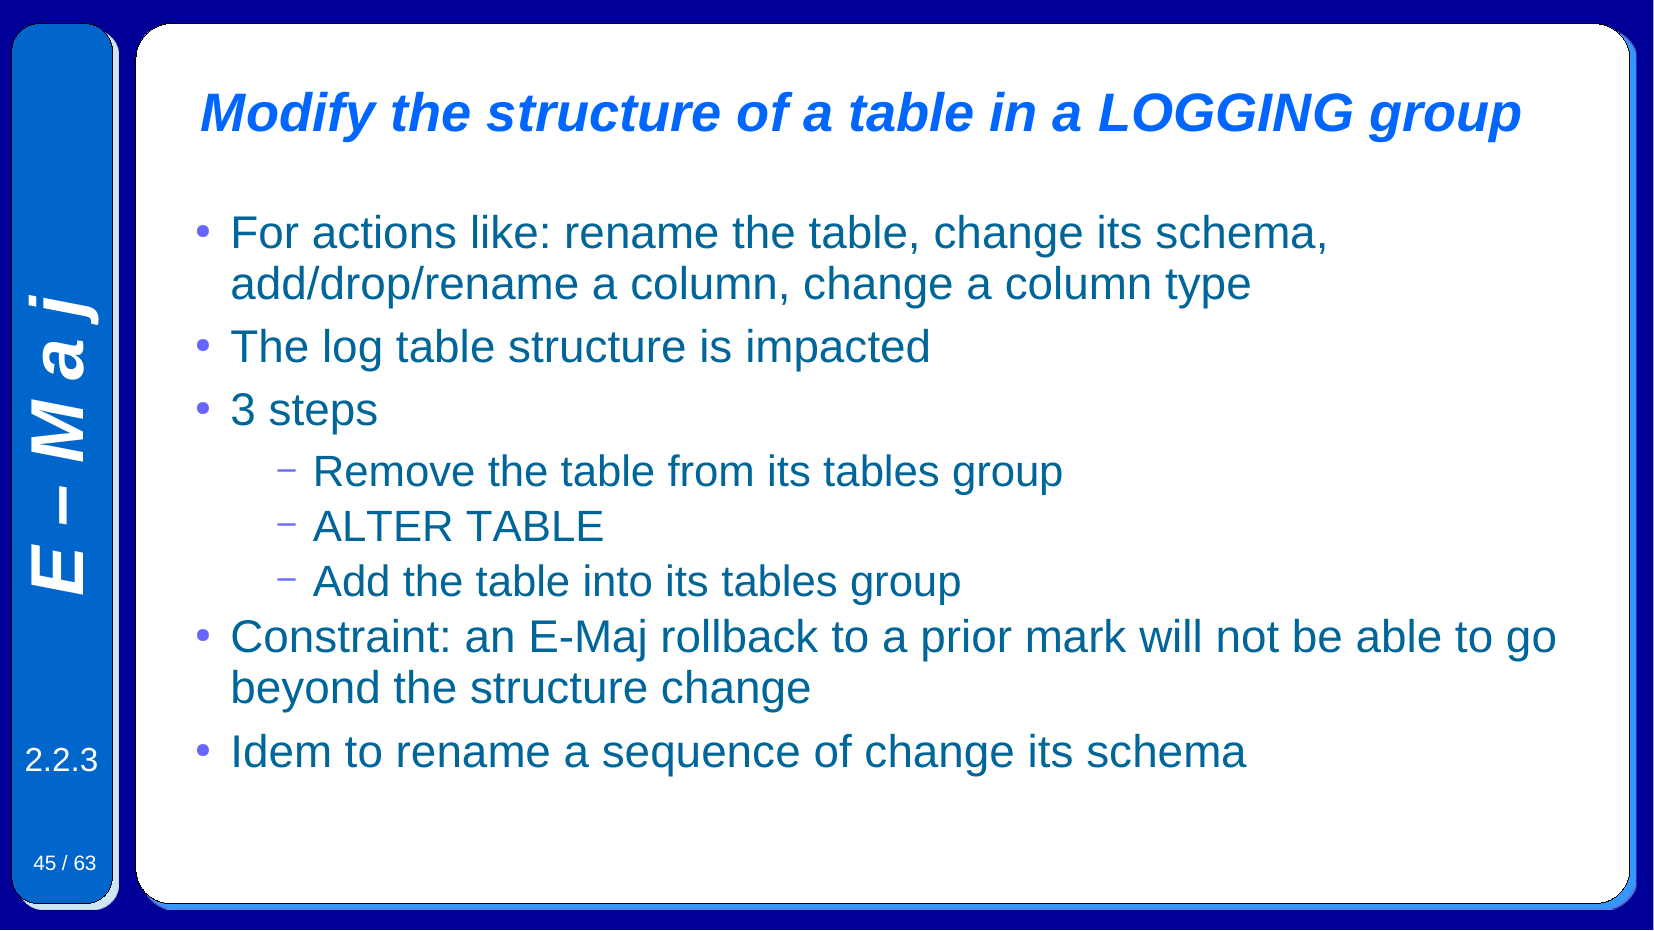

# Modify the structure of a table in a LOGGING group
For actions like: rename the table, change its schema, add/drop/rename a column, change a column type
The log table structure is impacted
3 steps
Remove the table from its tables group
ALTER TABLE
Add the table into its tables group
Constraint: an E-Maj rollback to a prior mark will not be able to go beyond the structure change
Idem to rename a sequence of change its schema